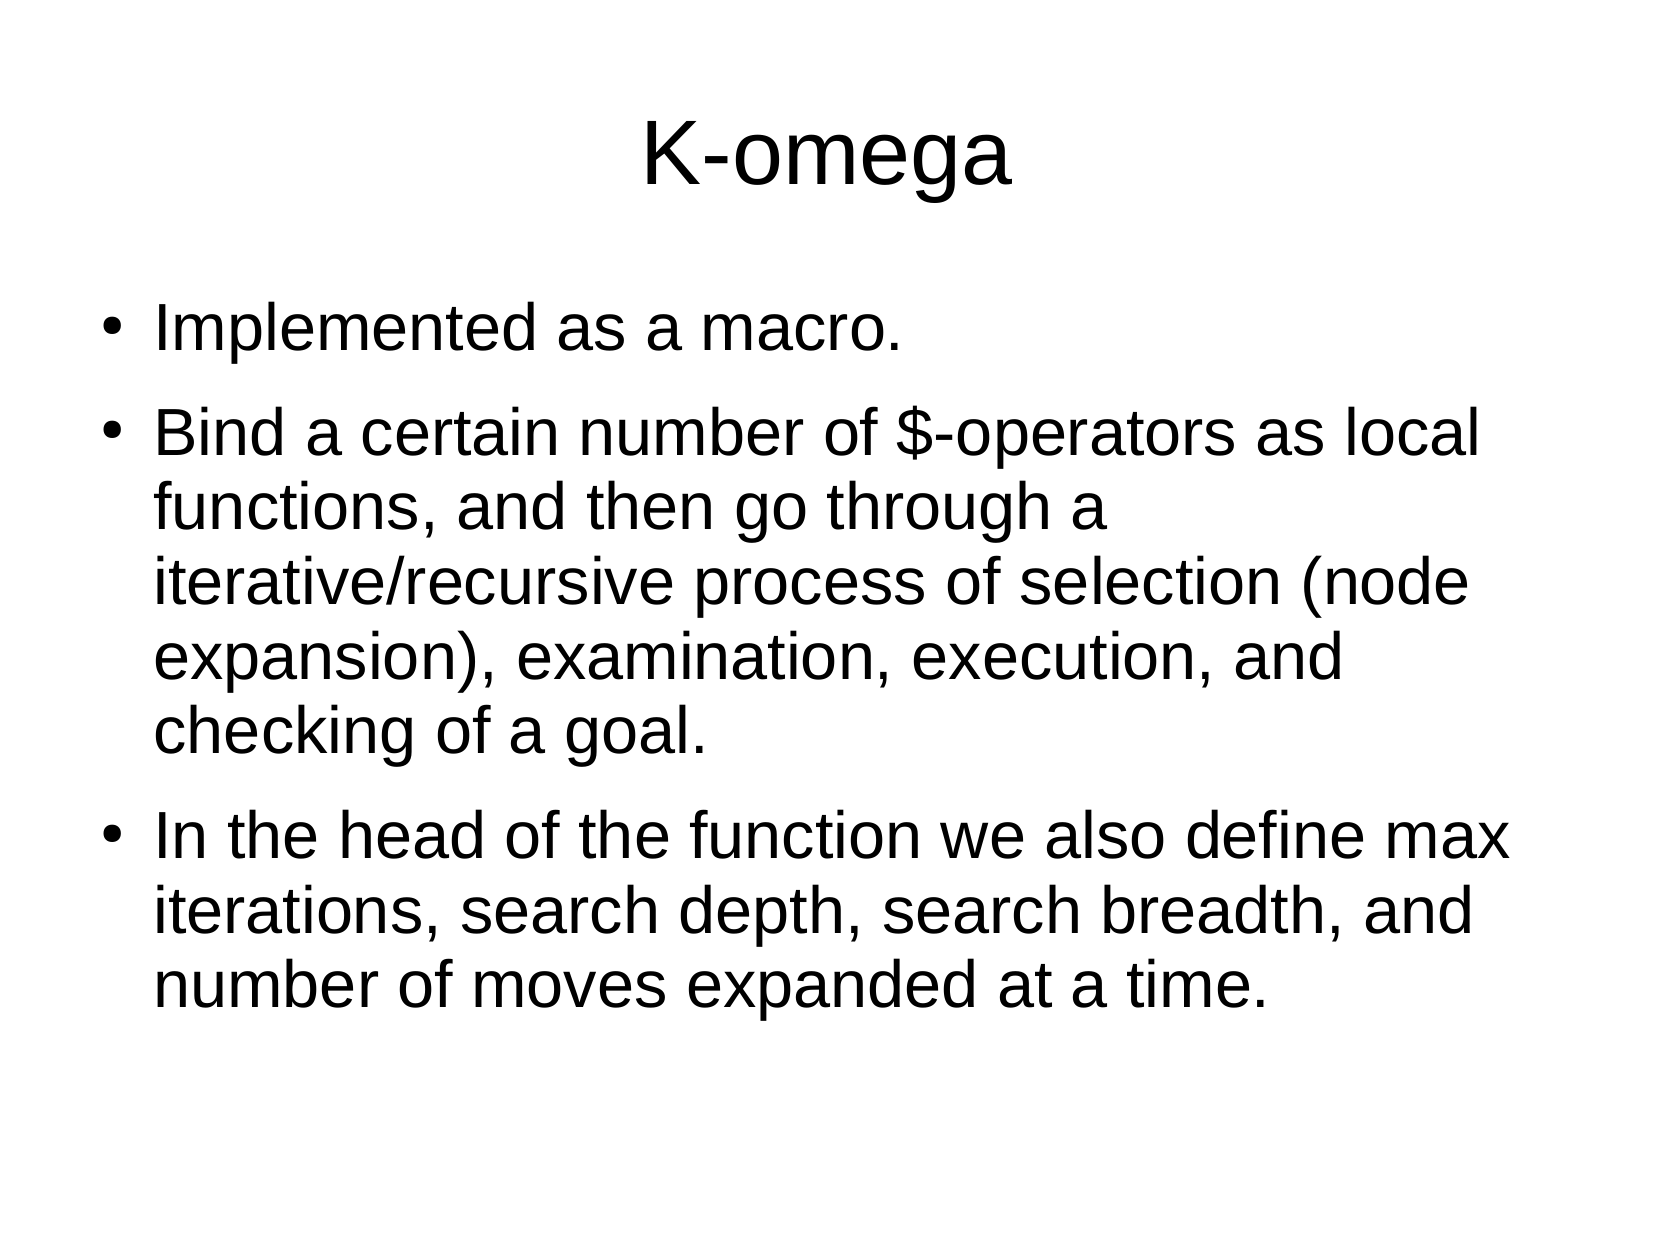

# K-omega
Implemented as a macro.
Bind a certain number of $-operators as local functions, and then go through a iterative/recursive process of selection (node expansion), examination, execution, and checking of a goal.
In the head of the function we also define max iterations, search depth, search breadth, and number of moves expanded at a time.